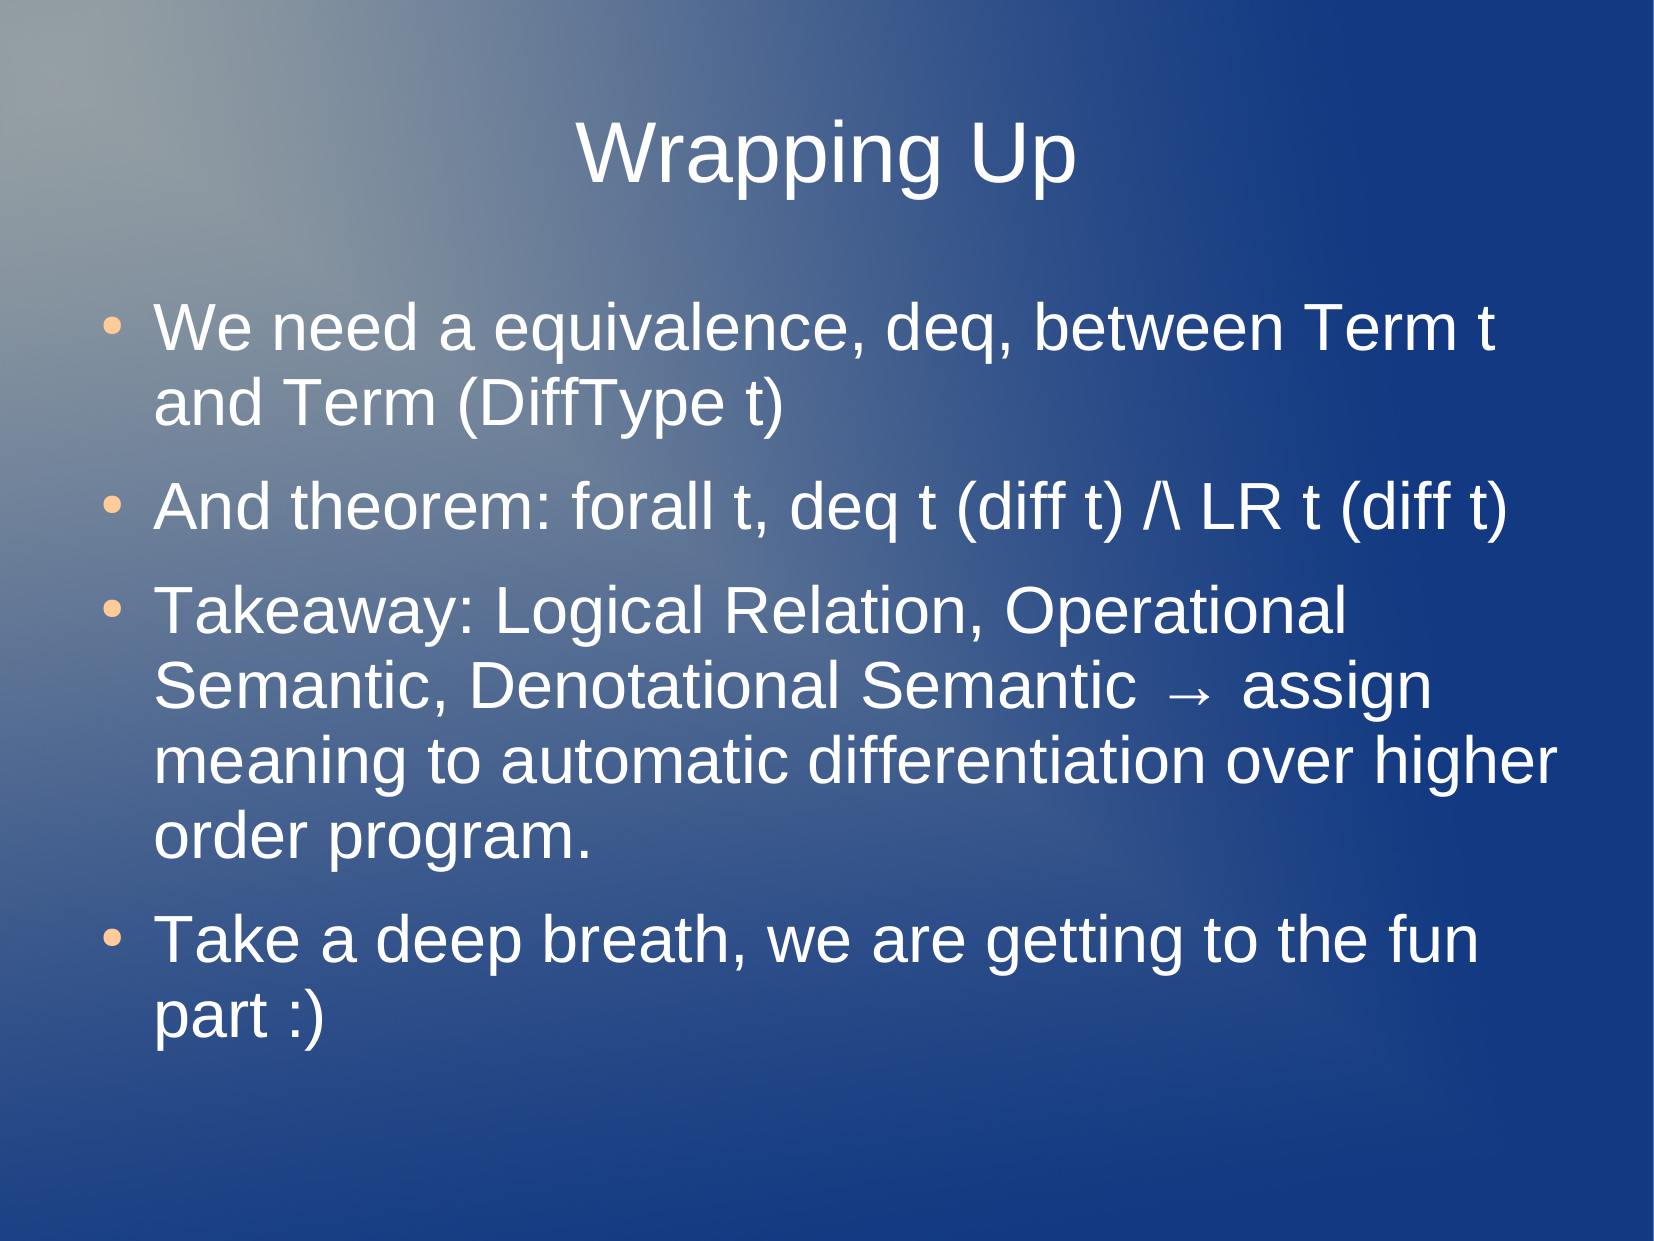

# Wrapping Up
We need a equivalence, deq, between Term t and Term (DiffType t)
And theorem: forall t, deq t (diff t) /\ LR t (diff t)
Takeaway: Logical Relation, Operational Semantic, Denotational Semantic → assign meaning to automatic differentiation over higher order program.
Take a deep breath, we are getting to the fun part :)